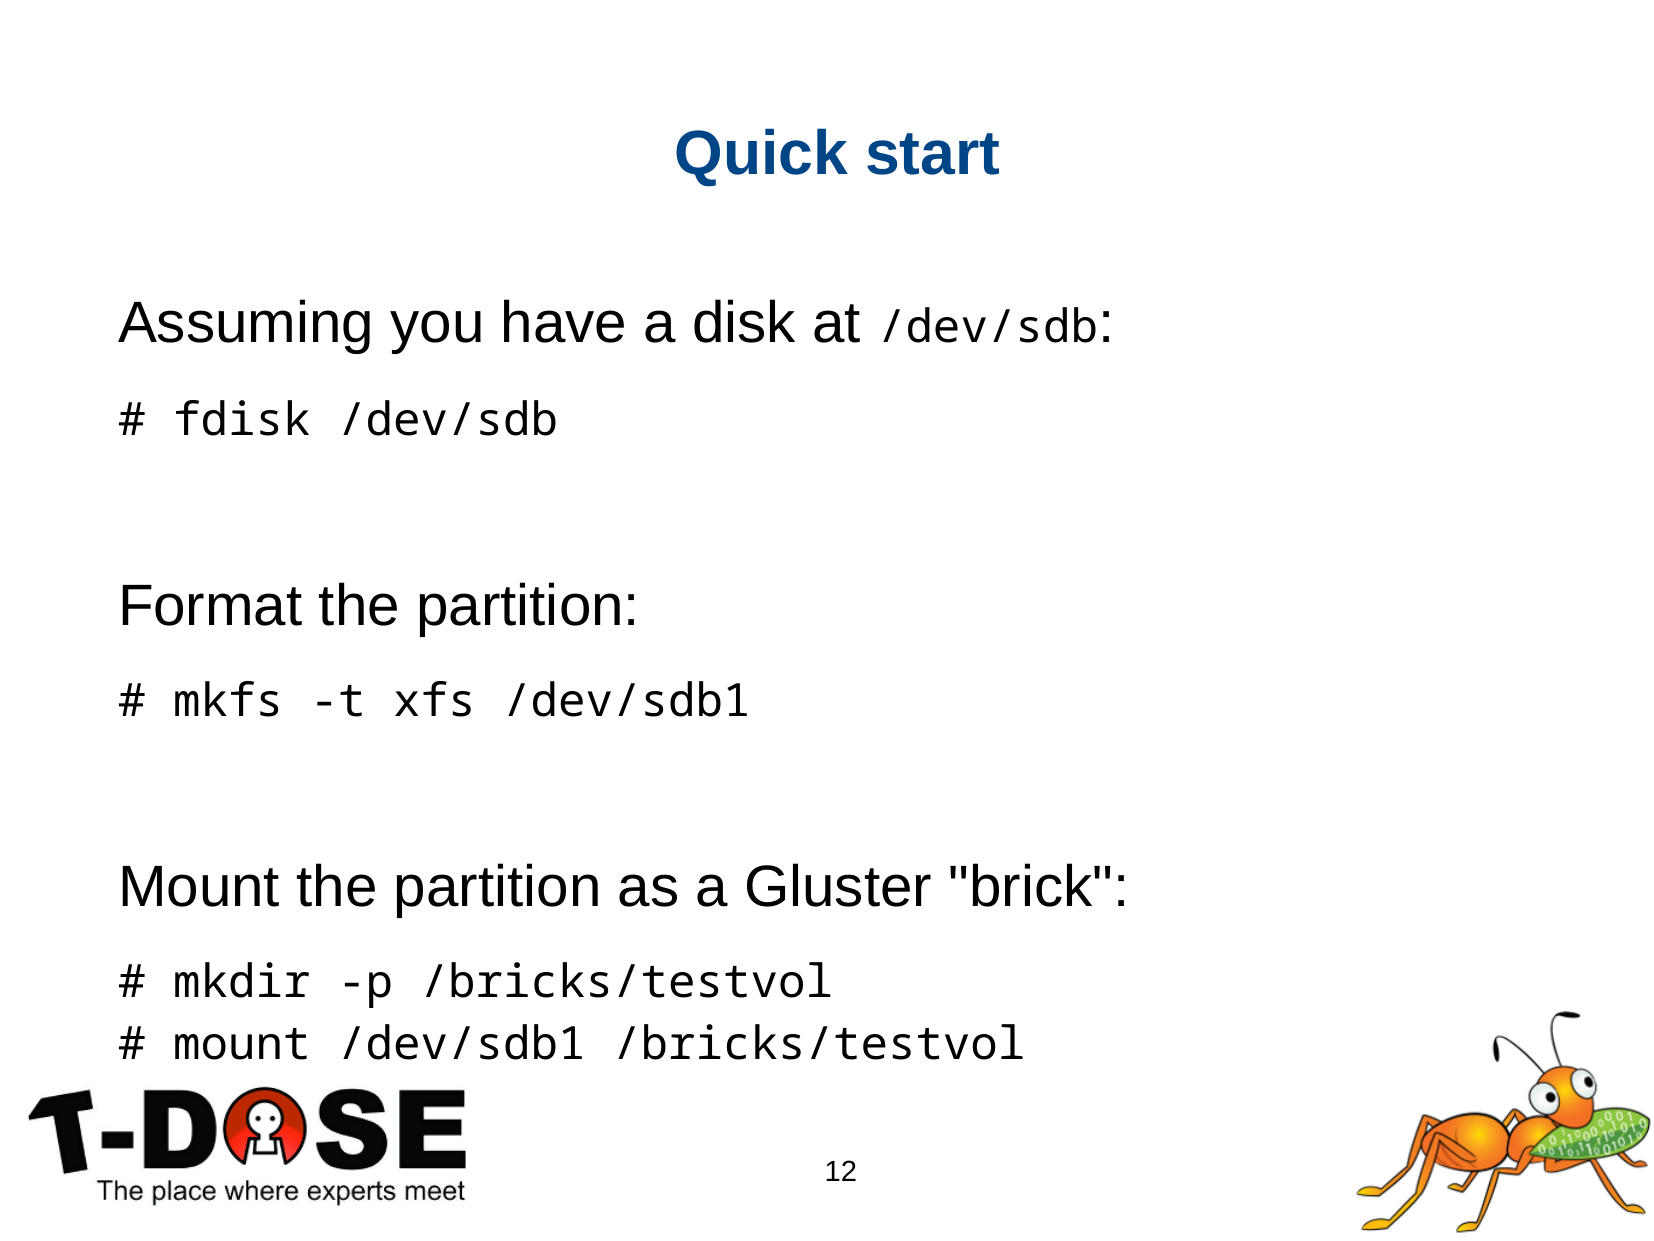

# Quick start
Assuming you have a disk at /dev/sdb:
# fdisk /dev/sdb
Format the partition:
# mkfs -t xfs /dev/sdb1
Mount the partition as a Gluster "brick":
# mkdir -p /bricks/testvol # mount /dev/sdb1 /bricks/testvol
12